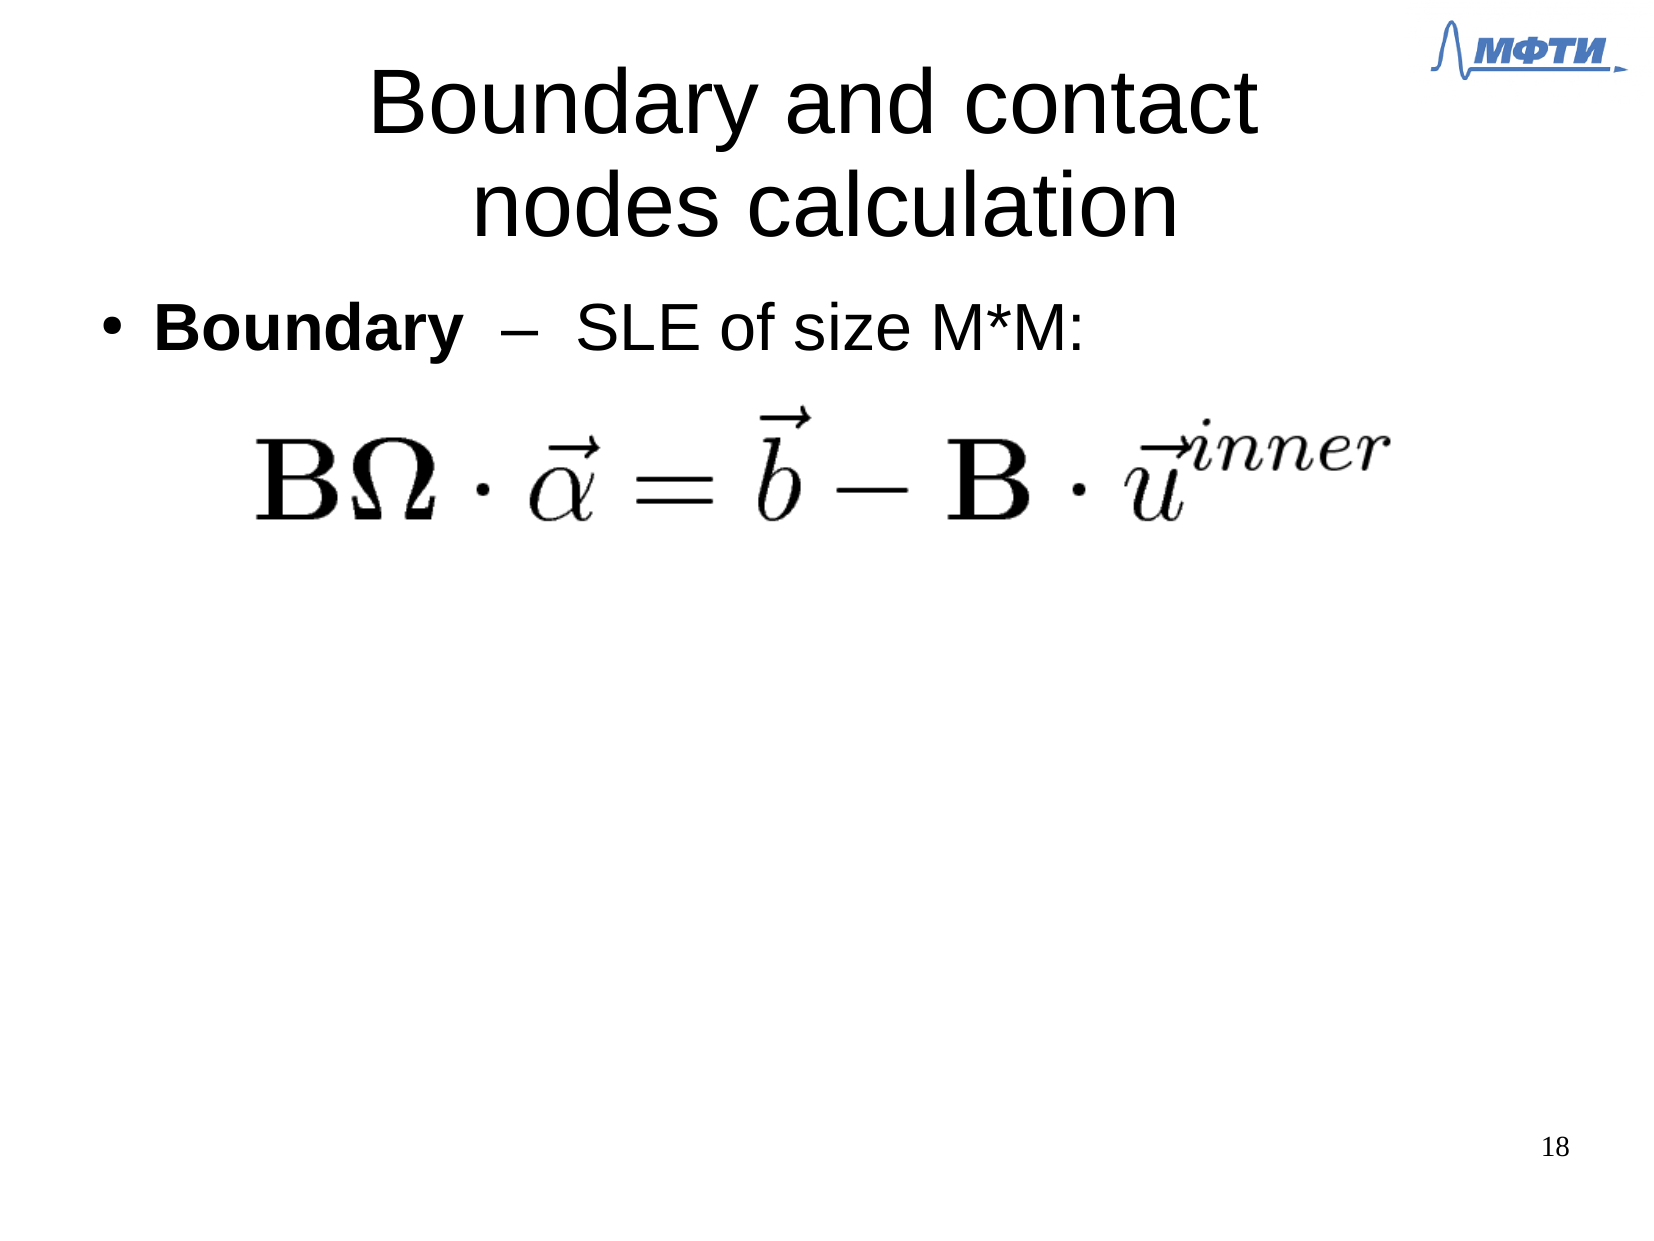

# Boundary and contact nodes calculation
Boundary – SLE of size M*M:
18